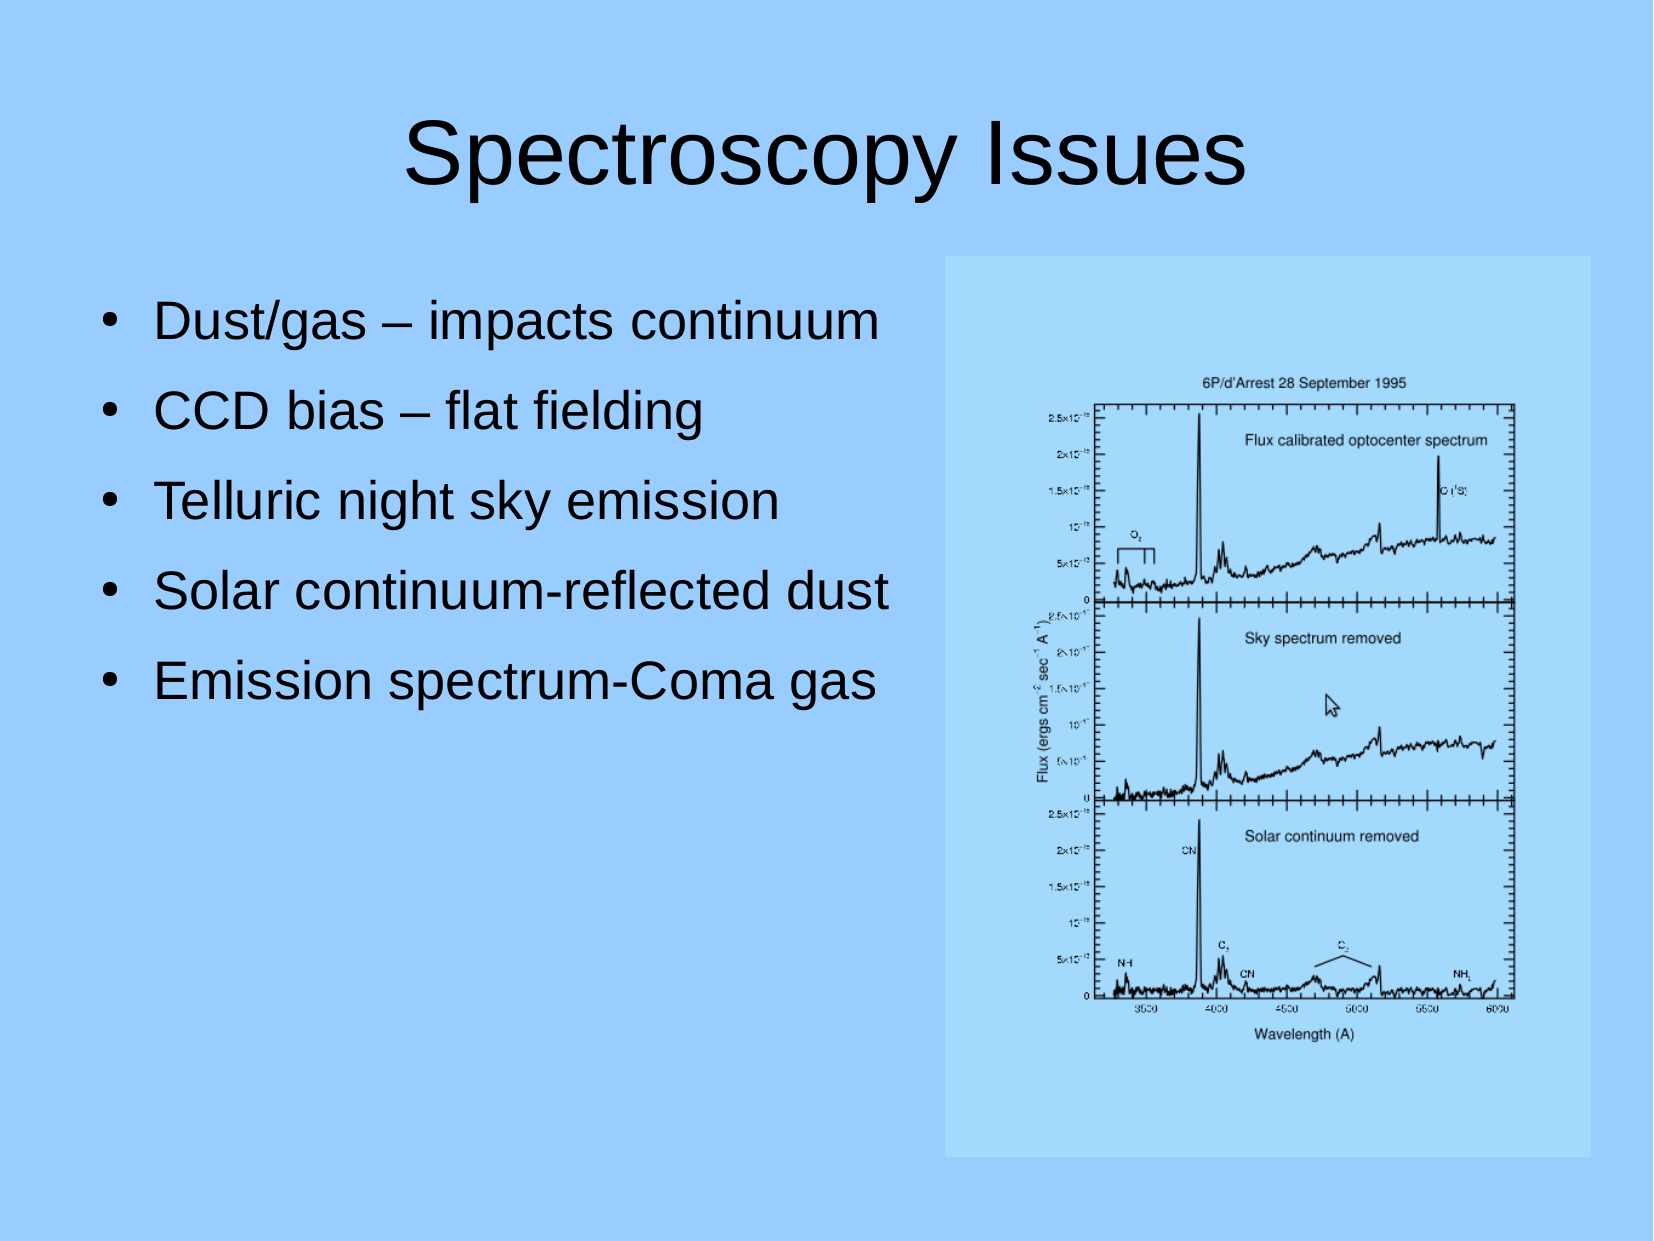

# Spectroscopy Issues
Dust/gas – impacts continuum
CCD bias – flat fielding
Telluric night sky emission
Solar continuum-reflected dust
Emission spectrum-Coma gas